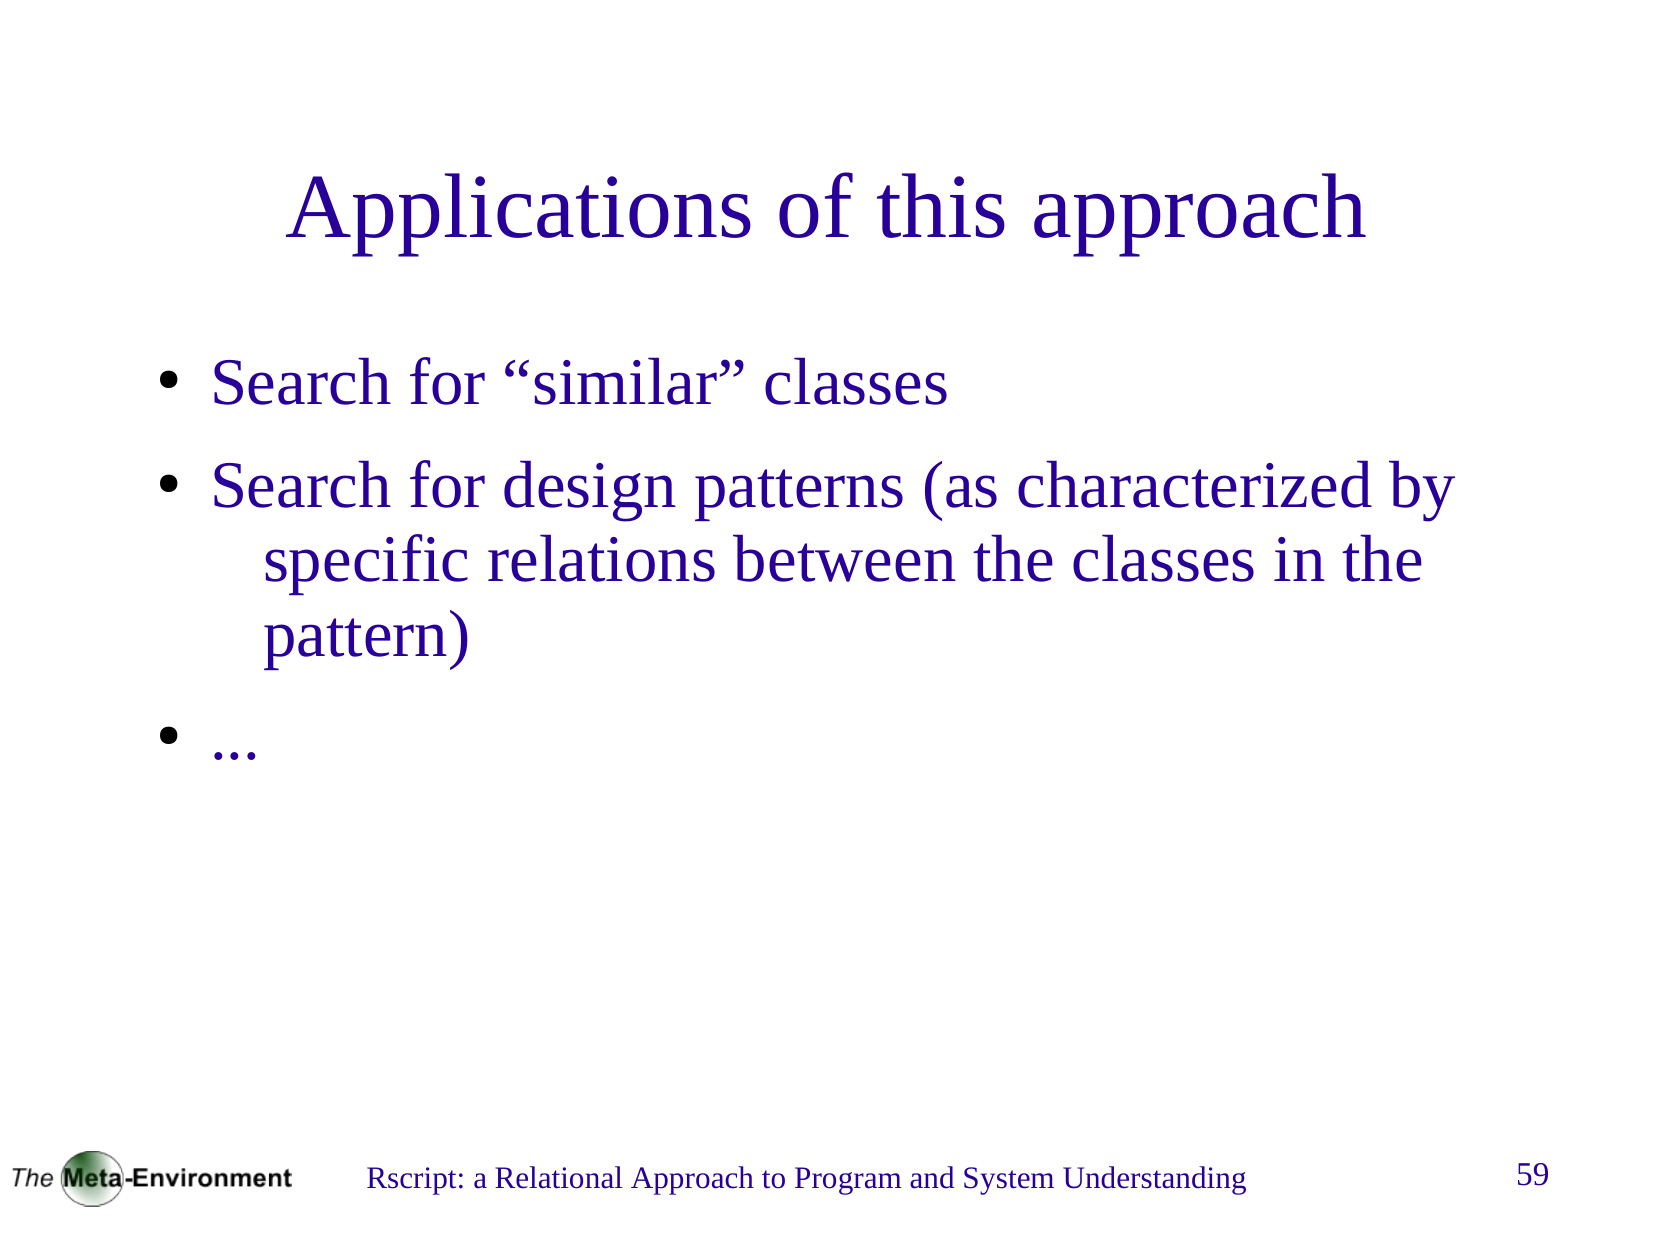

# Applications of this approach
Search for “similar” classes
Search for design patterns (as characterized by specific relations between the classes in the pattern)
...